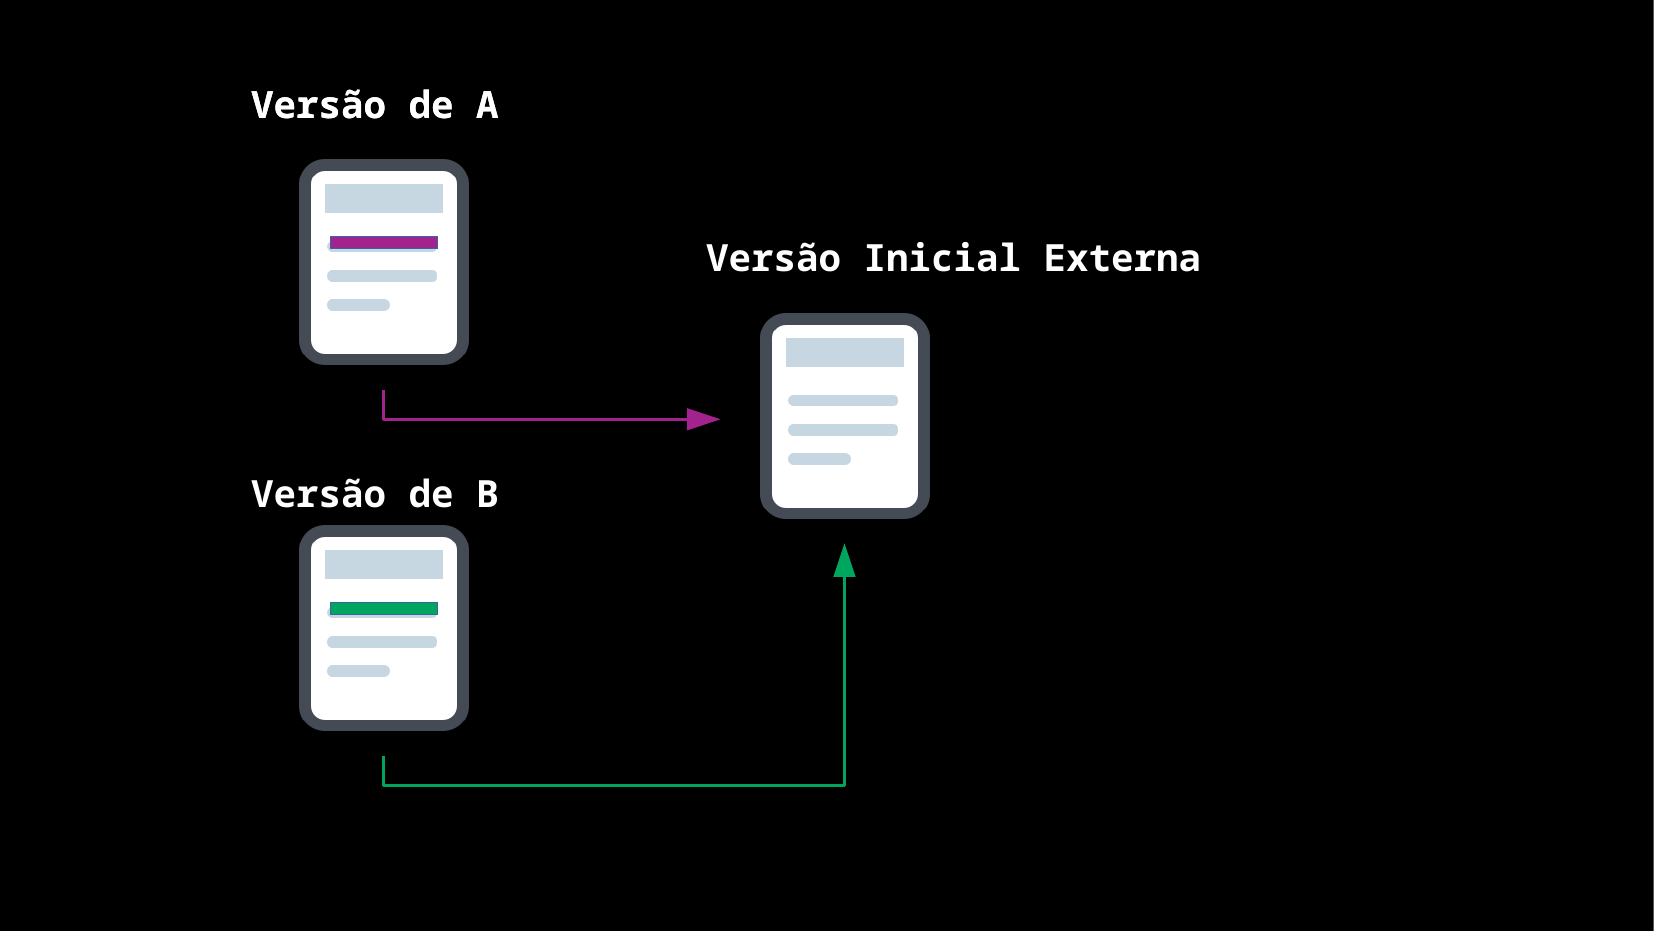

Versão de A
Versão de A
Versão Inicial Externa
Versão de B